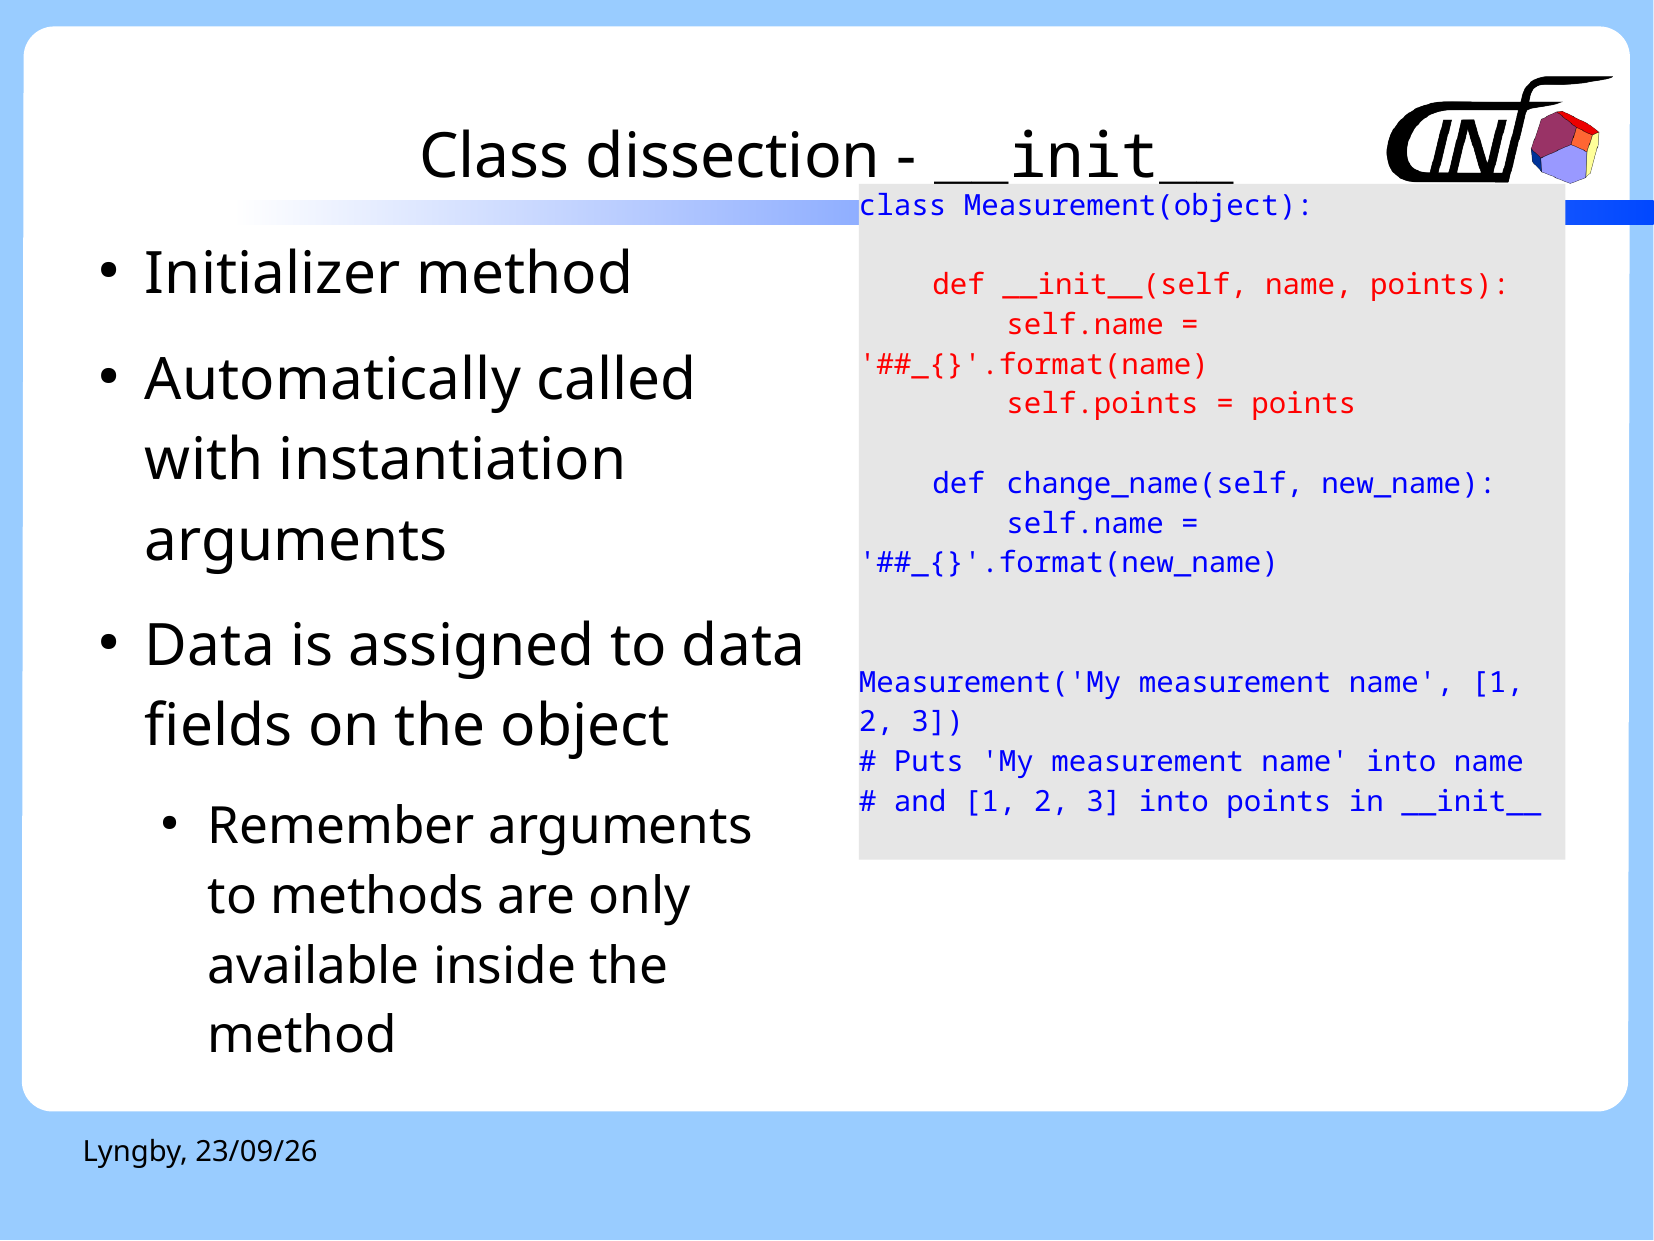

# Class dissection - __init__
class Measurement(object):
	def __init__(self, name, points):
		self.name = '##_{}'.format(name)
		self.points = points
	def	change_name(self, new_name):
		self.name = '##_{}'.format(new_name)
Measurement('My measurement name', [1, 2, 3])
# Puts 'My measurement name' into name
# and [1, 2, 3] into points in __init__
Initializer method
Automatically called with instantiation arguments
Data is assigned to data fields on the object
Remember arguments to methods are only available inside the method